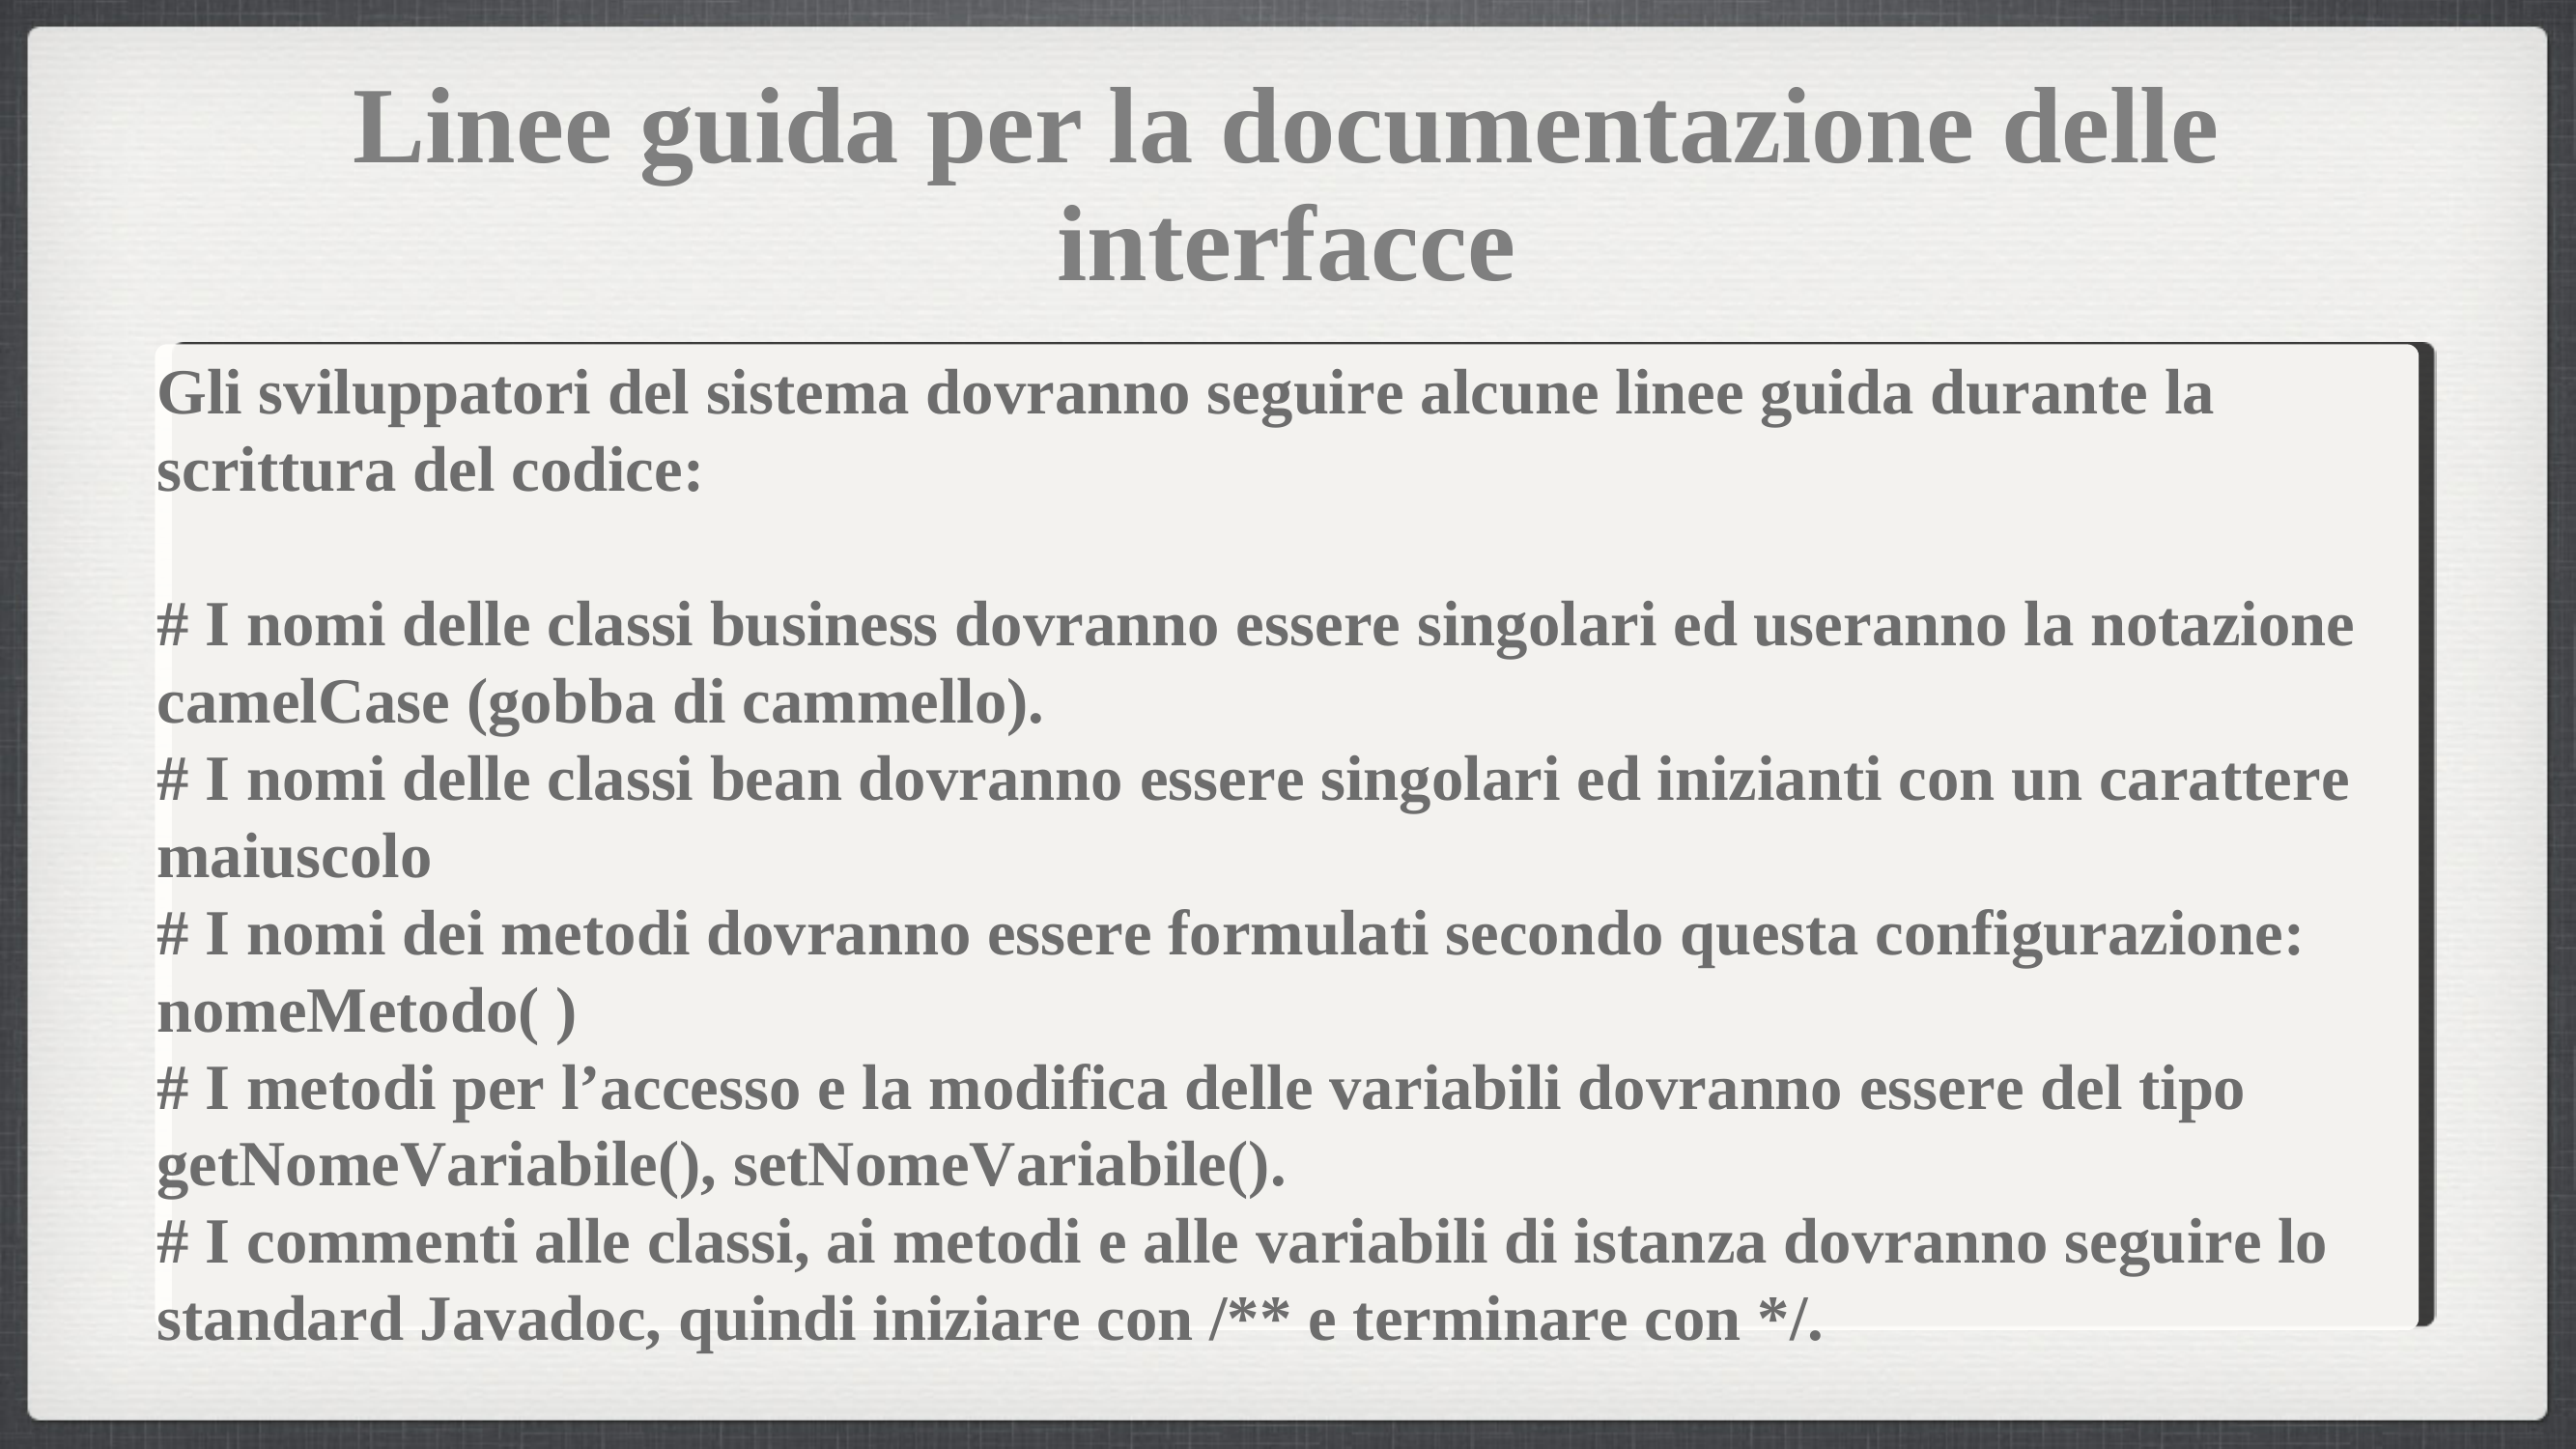

# Linee guida per la documentazione delle interfacce
Gli sviluppatori del sistema dovranno seguire alcune linee guida durante la scrittura del codice:
# I nomi delle classi business dovranno essere singolari ed useranno la notazione camelCase (gobba di cammello).
# I nomi delle classi bean dovranno essere singolari ed inizianti con un carattere maiuscolo
# I nomi dei metodi dovranno essere formulati secondo questa configurazione: nomeMetodo( )
# I metodi per l’accesso e la modifica delle variabili dovranno essere del tipo getNomeVariabile(), setNomeVariabile().
# I commenti alle classi, ai metodi e alle variabili di istanza dovranno seguire lo standard Javadoc, quindi iniziare con /** e terminare con */.